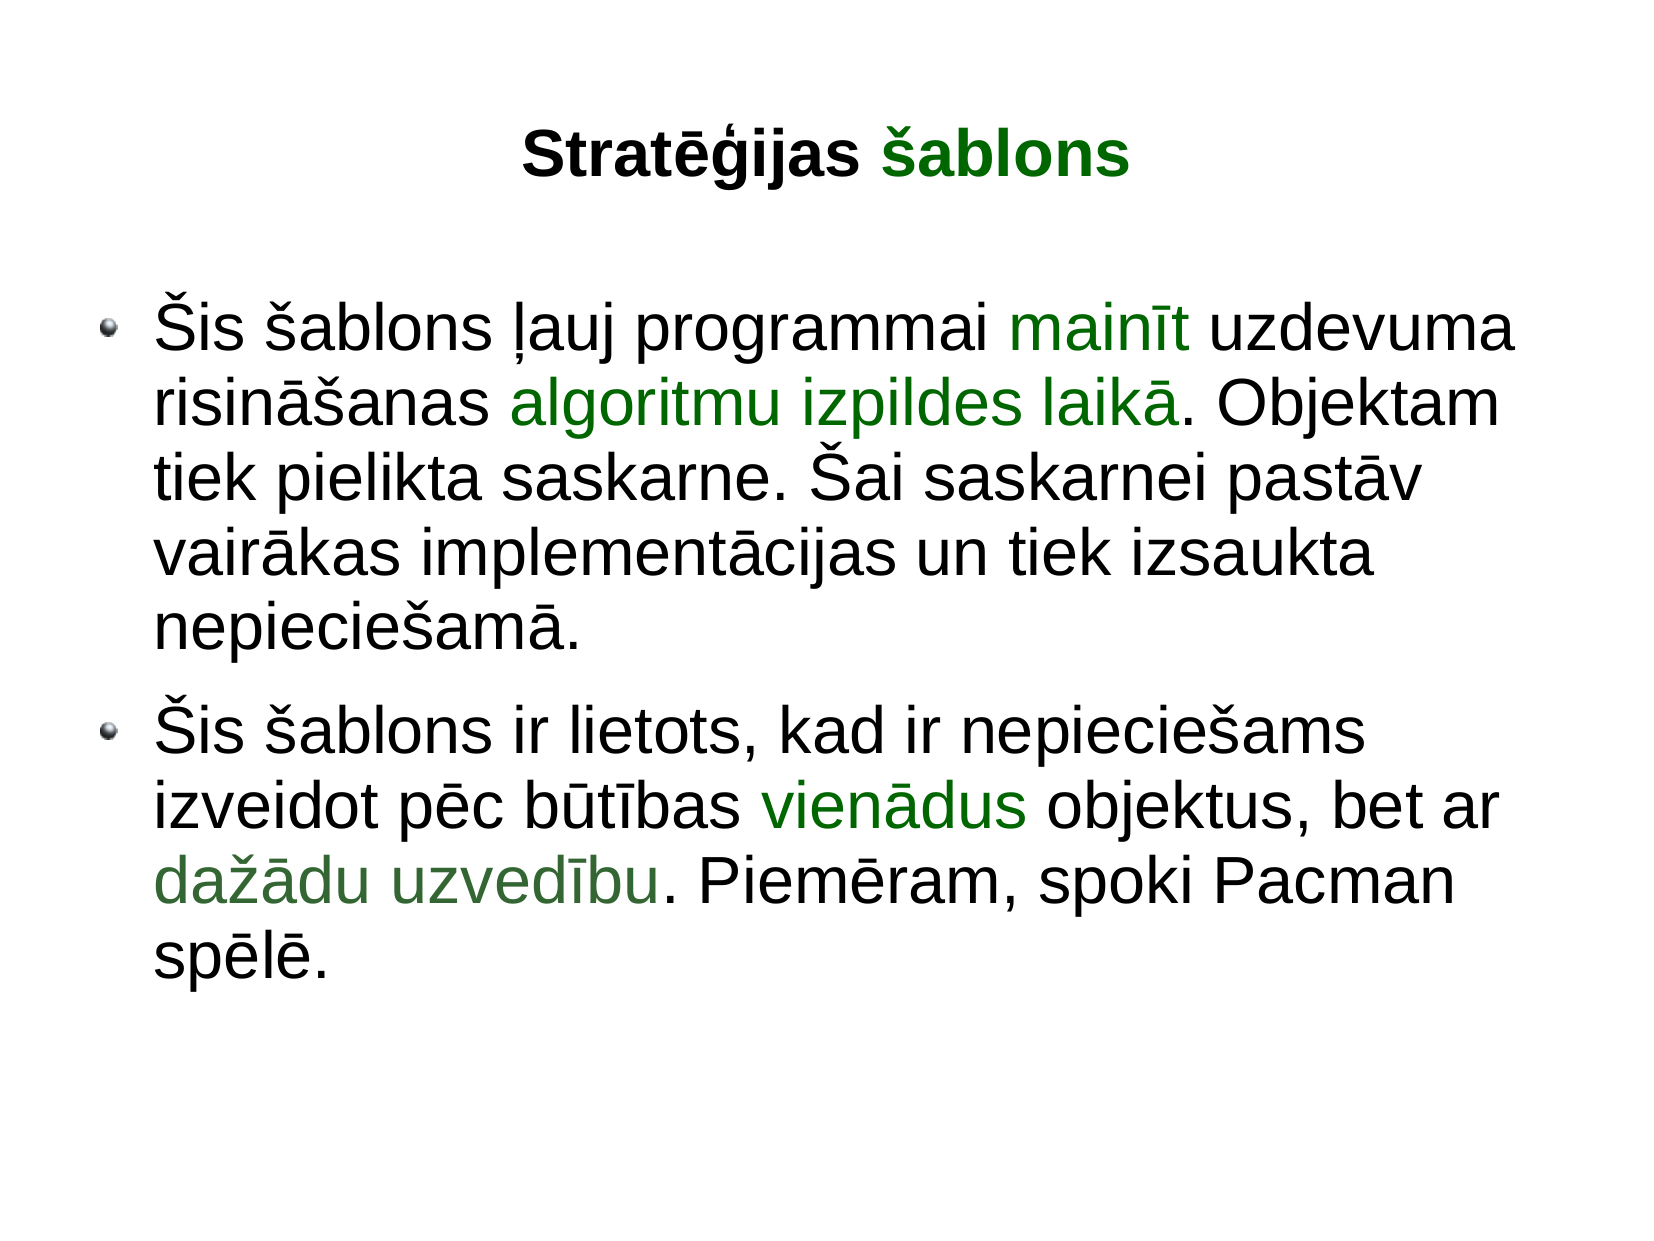

# Stratēģijas šablons
Šis šablons ļauj programmai mainīt uzdevuma risināšanas algoritmu izpildes laikā. Objektam tiek pielikta saskarne. Šai saskarnei pastāv vairākas implementācijas un tiek izsaukta nepieciešamā.
Šis šablons ir lietots, kad ir nepieciešams izveidot pēc būtības vienādus objektus, bet ar dažādu uzvedību. Piemēram, spoki Pacman spēlē.